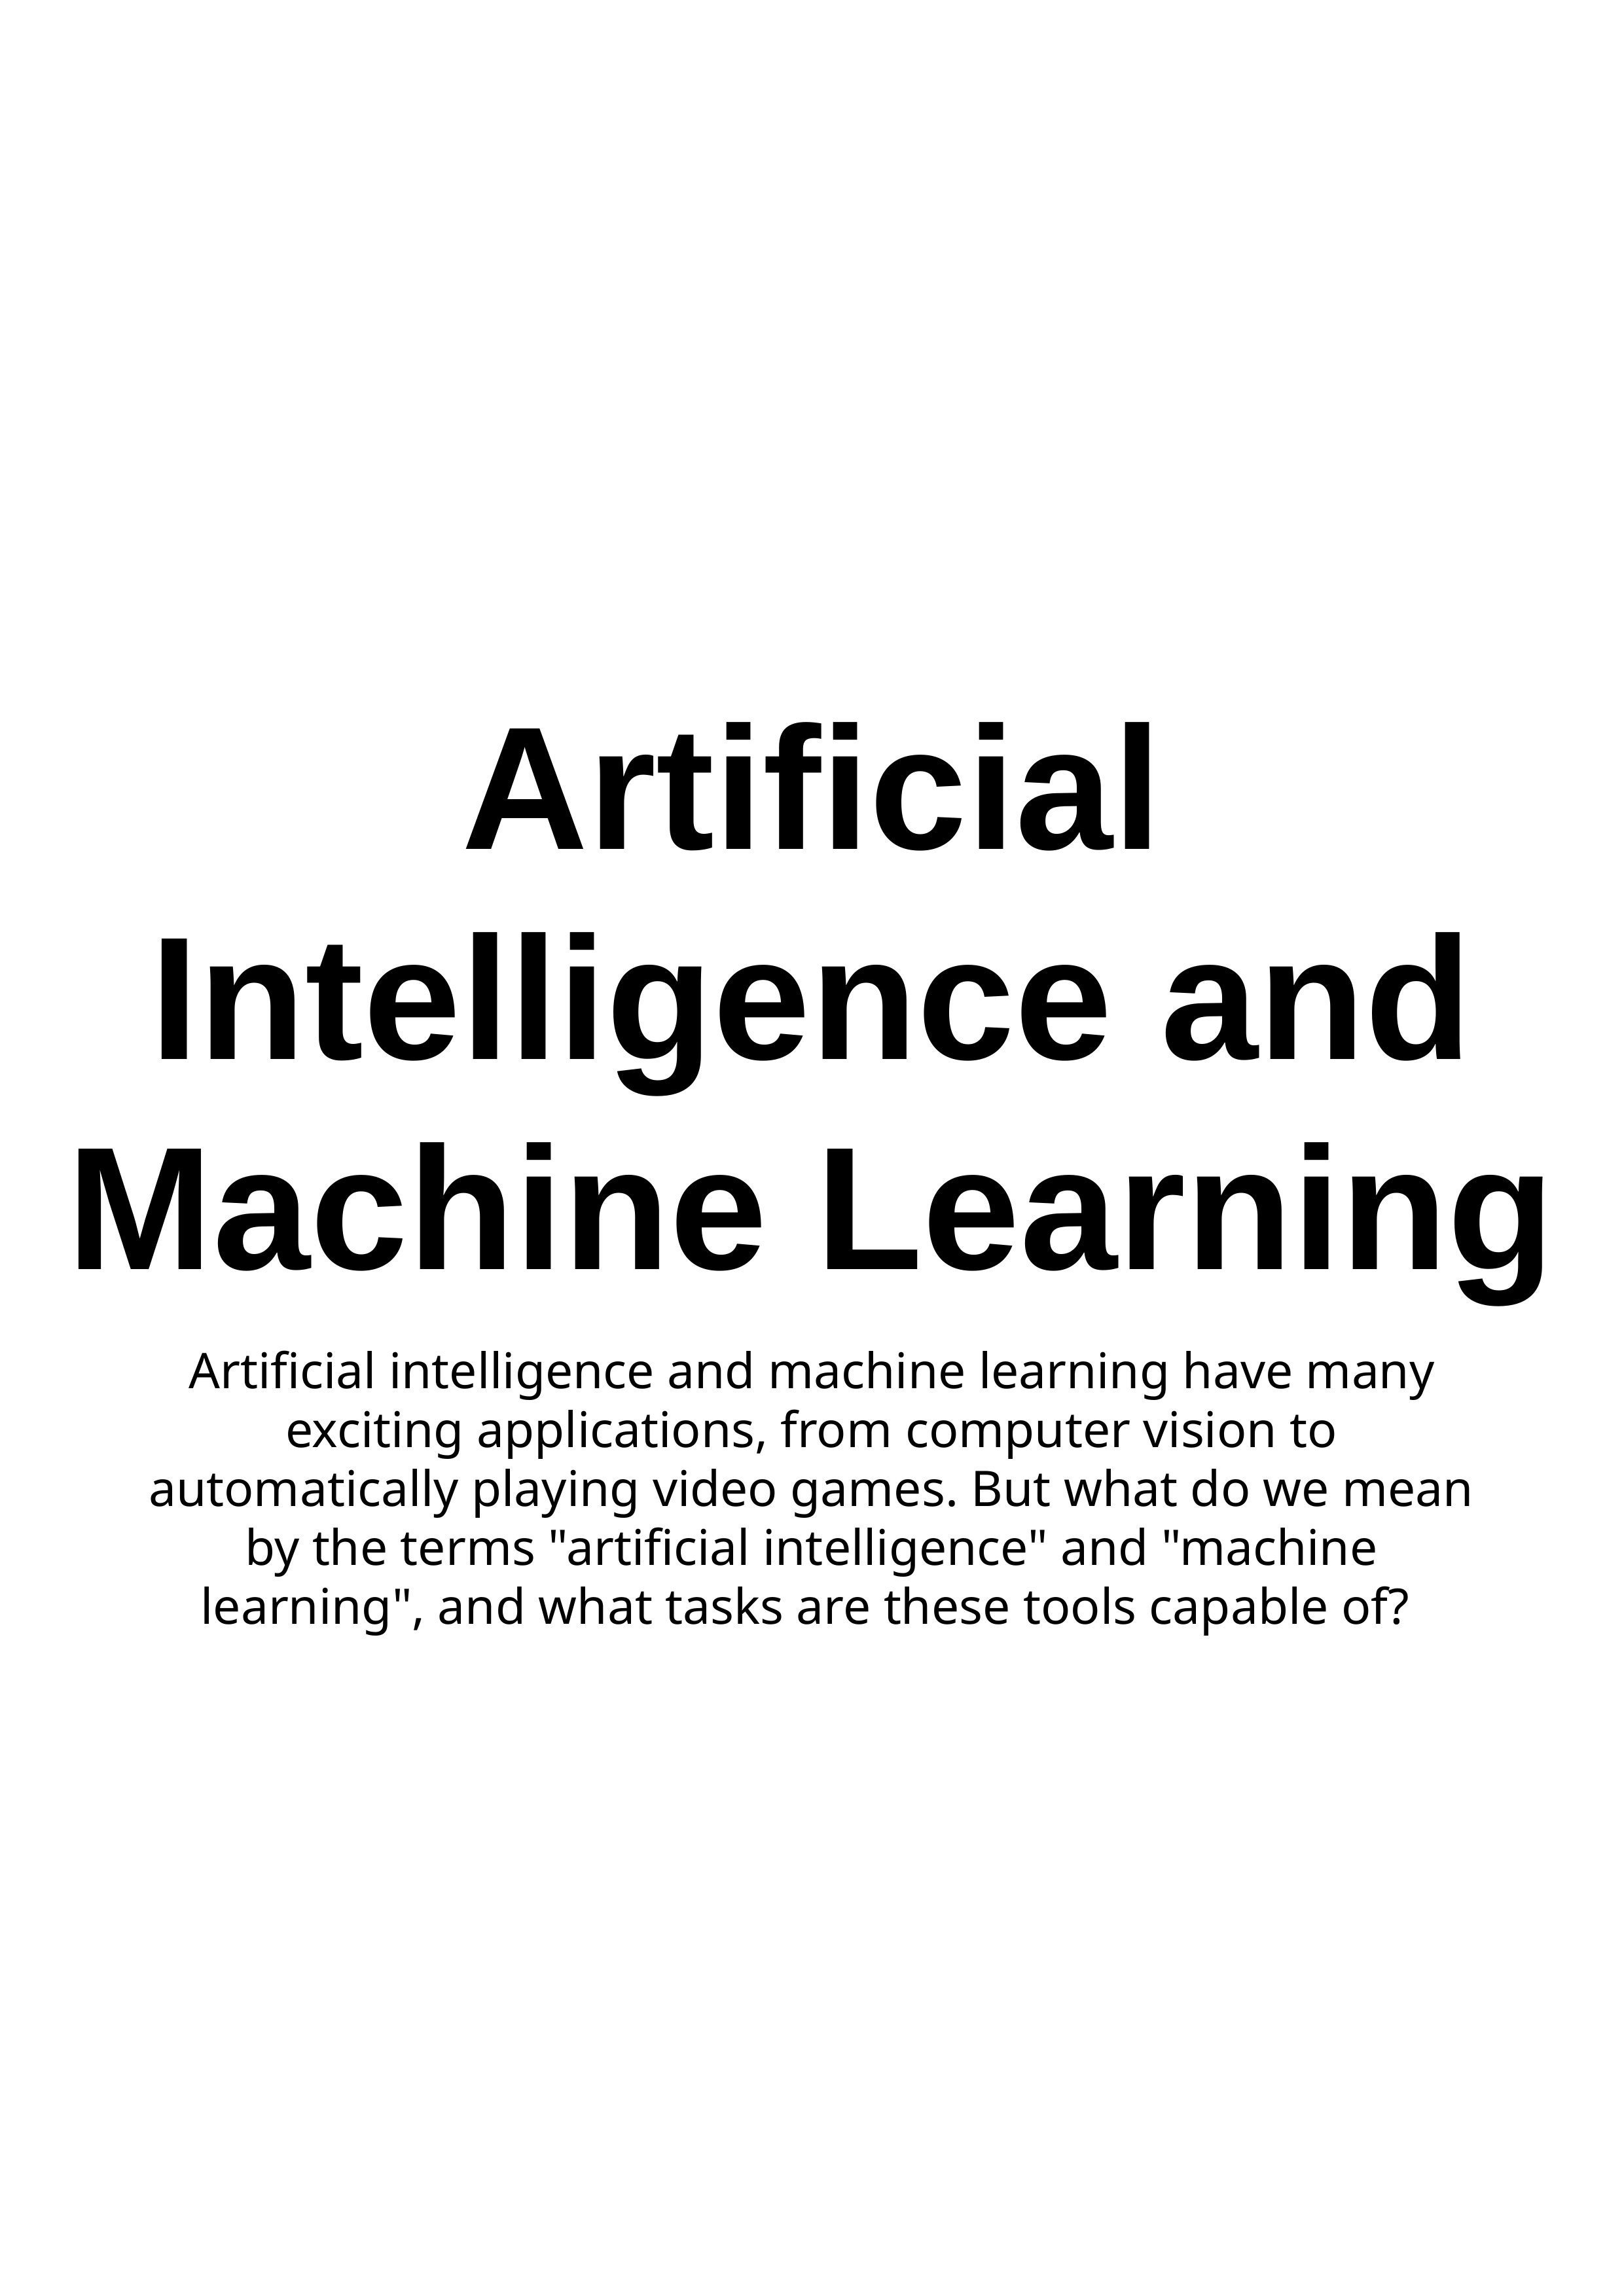

# Artificial Intelligence and Machine Learning
Artificial intelligence and machine learning have many exciting applications, from computer vision to automatically playing video games. But what do we mean by the terms "artificial intelligence" and "machine learning", and what tasks are these tools capable of?